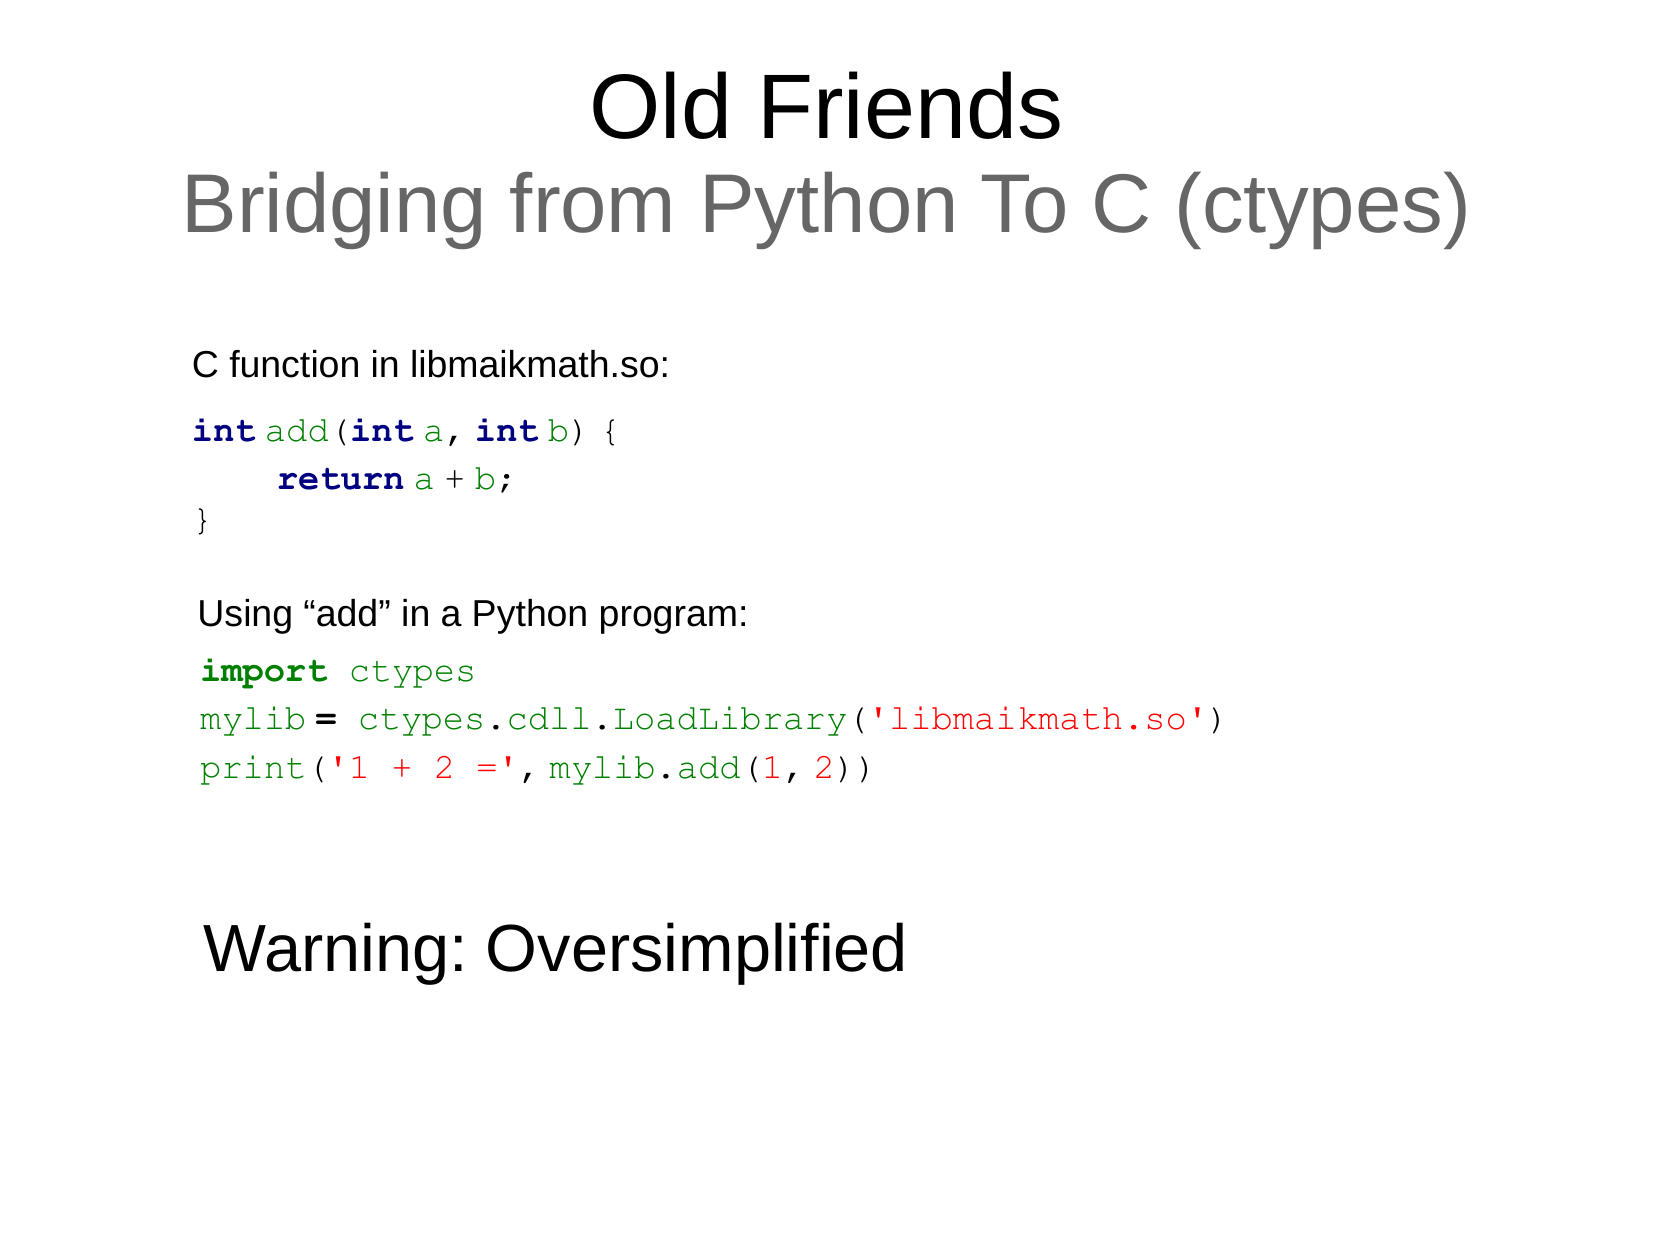

# Old Friends Bridging from Python To C (ctypes)
C function in libmaikmath.so:
int add(int a, int b) {
 return a + b;
}
Using “add” in a Python program:
import ctypes
mylib = ctypes.cdll.LoadLibrary('libmaikmath.so')
print('1 + 2 =', mylib.add(1, 2))
Warning: Oversimplified